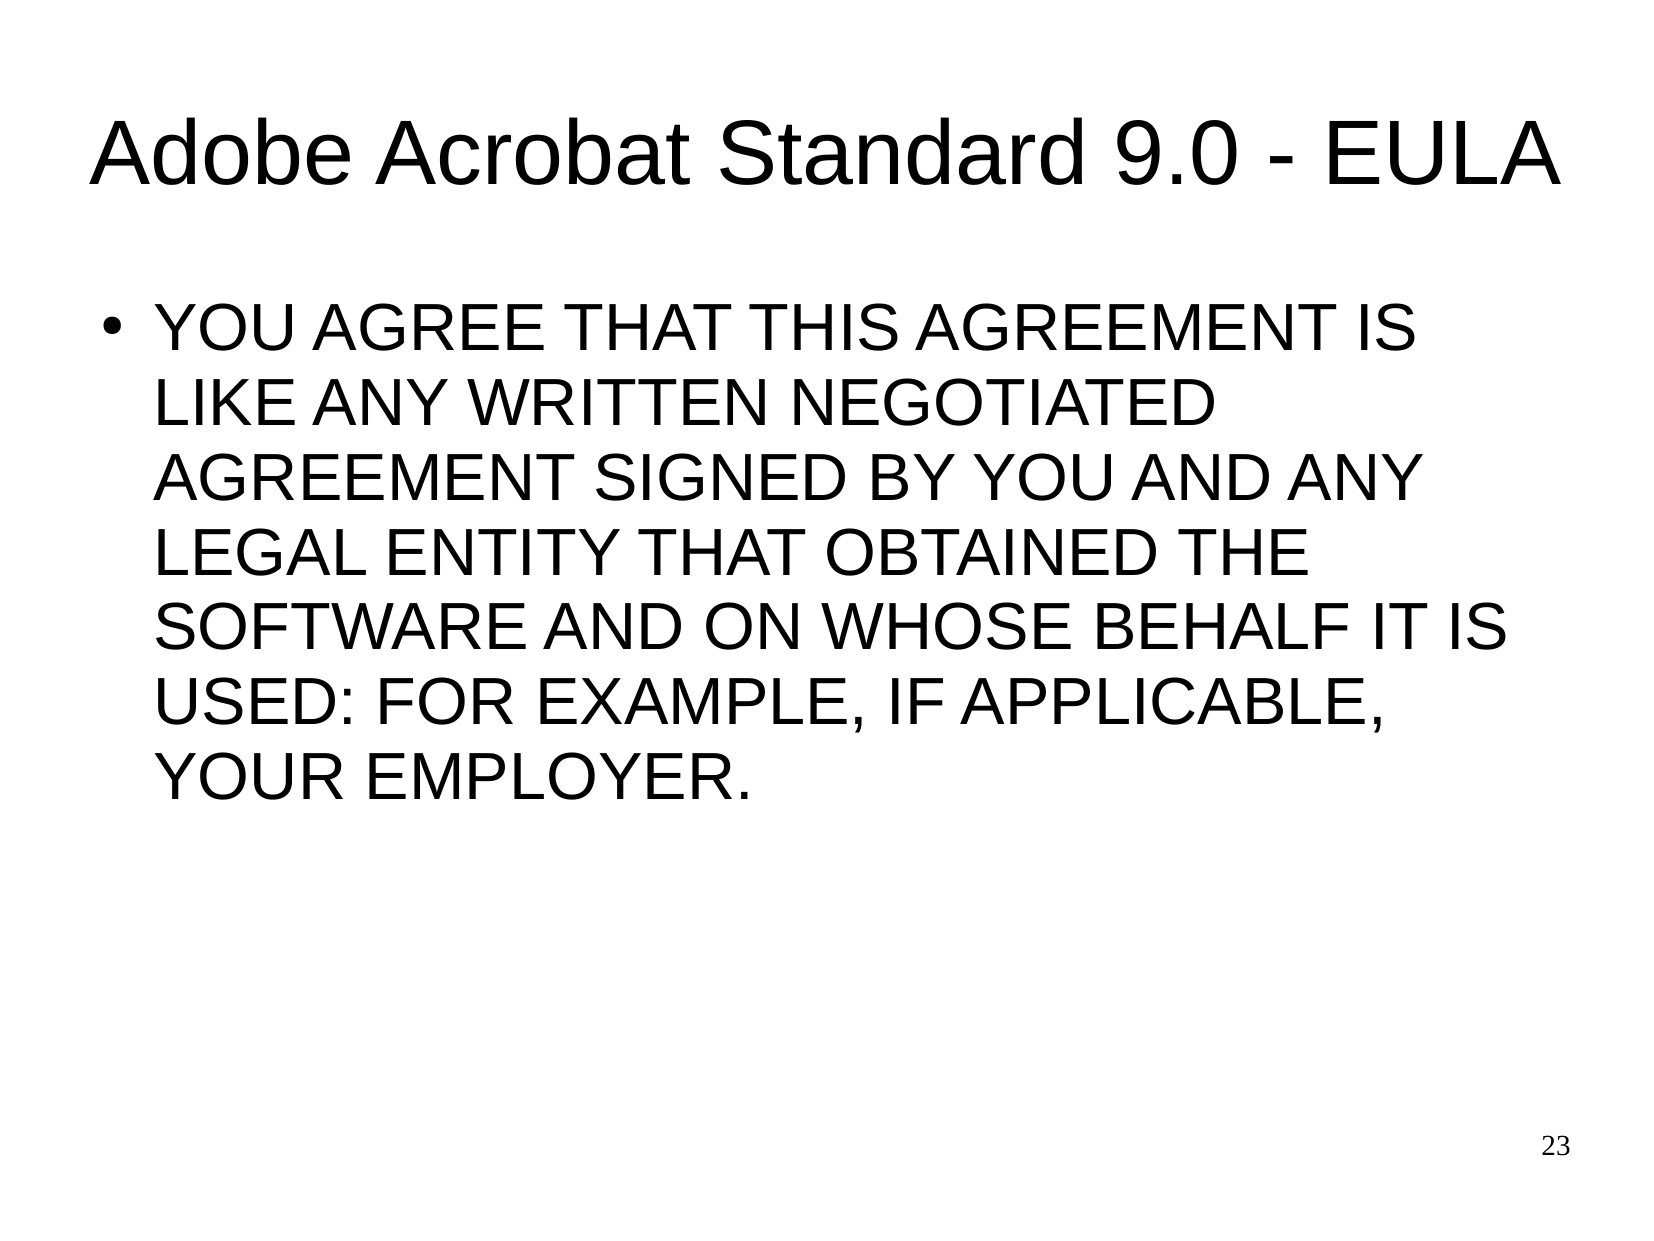

# Adobe Acrobat Standard 9.0 - EULA
YOU AGREE THAT THIS AGREEMENT IS LIKE ANY WRITTEN NEGOTIATED AGREEMENT SIGNED BY YOU AND ANY LEGAL ENTITY THAT OBTAINED THE SOFTWARE AND ON WHOSE BEHALF IT IS USED: FOR EXAMPLE, IF APPLICABLE, YOUR EMPLOYER.
23